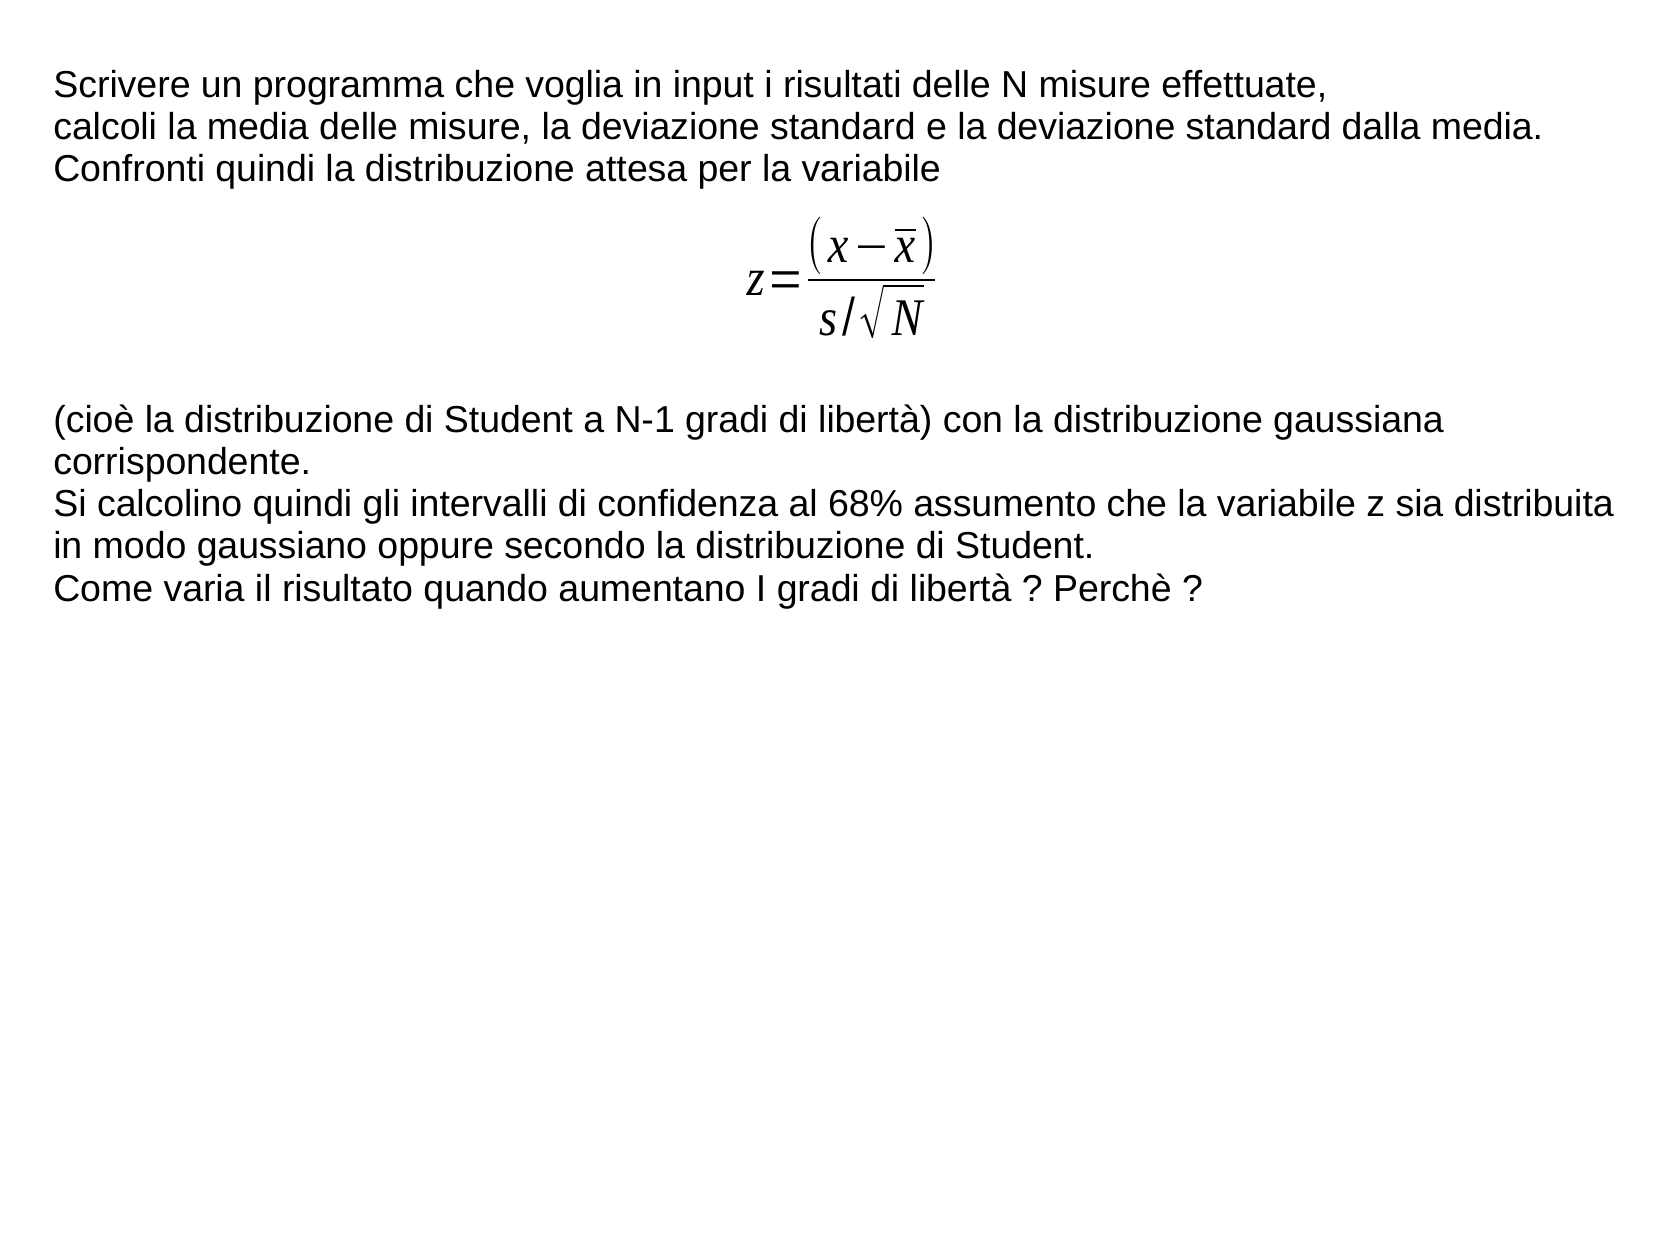

Scrivere un programma che voglia in input i risultati delle N misure effettuate,
calcoli la media delle misure, la deviazione standard e la deviazione standard dalla media.
Confronti quindi la distribuzione attesa per la variabile
(cioè la distribuzione di Student a N-1 gradi di libertà) con la distribuzione gaussiana
corrispondente.
Si calcolino quindi gli intervalli di confidenza al 68% assumento che la variabile z sia distribuita
in modo gaussiano oppure secondo la distribuzione di Student.
Come varia il risultato quando aumentano I gradi di libertà ? Perchè ?